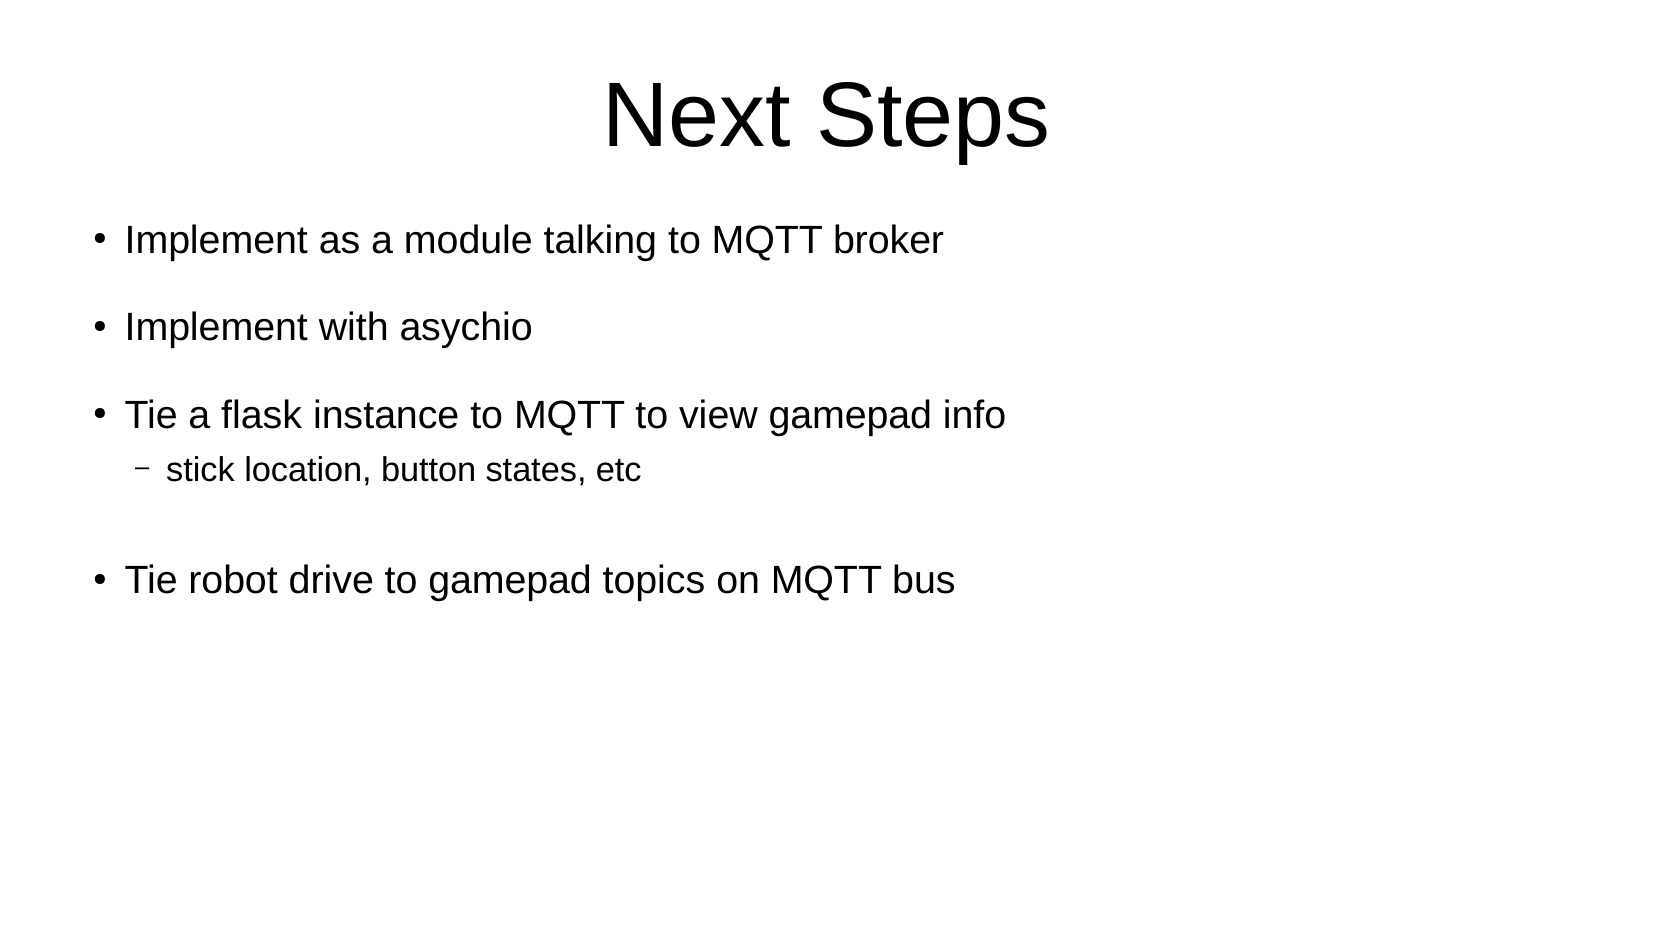

# Next Steps
Implement as a module talking to MQTT broker
Implement with asychio
Tie a flask instance to MQTT to view gamepad info
stick location, button states, etc
Tie robot drive to gamepad topics on MQTT bus